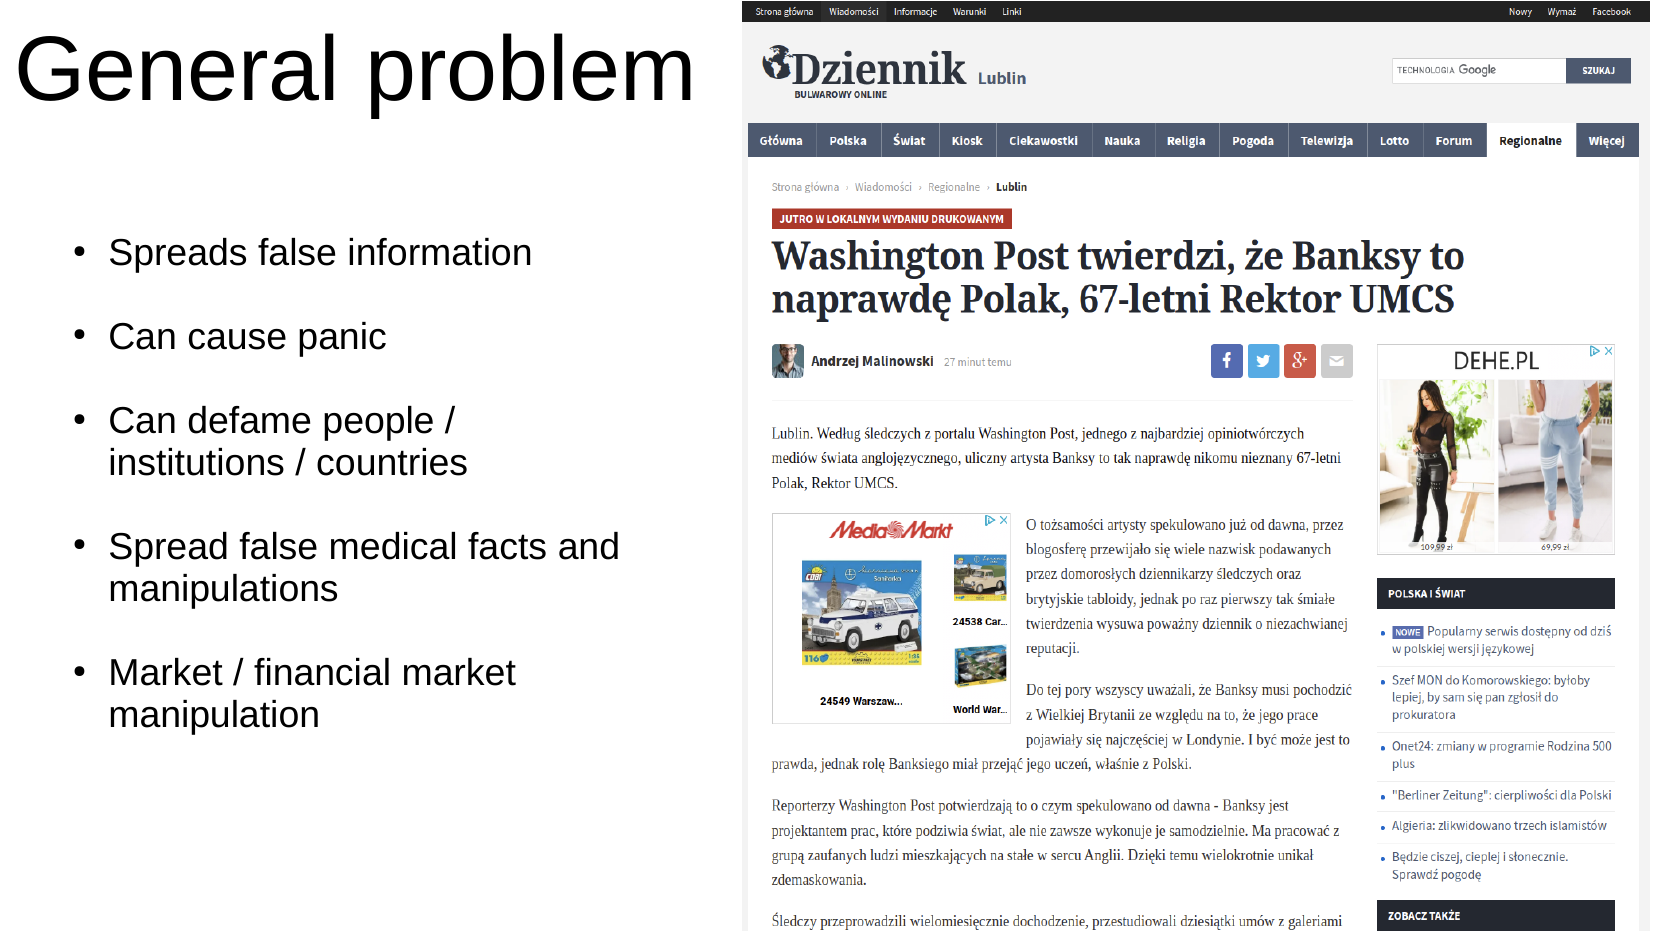

# General problem
Spreads false information
Can cause panic
Can defame people / institutions / countries
Spread false medical facts and manipulations
Market / financial market manipulation